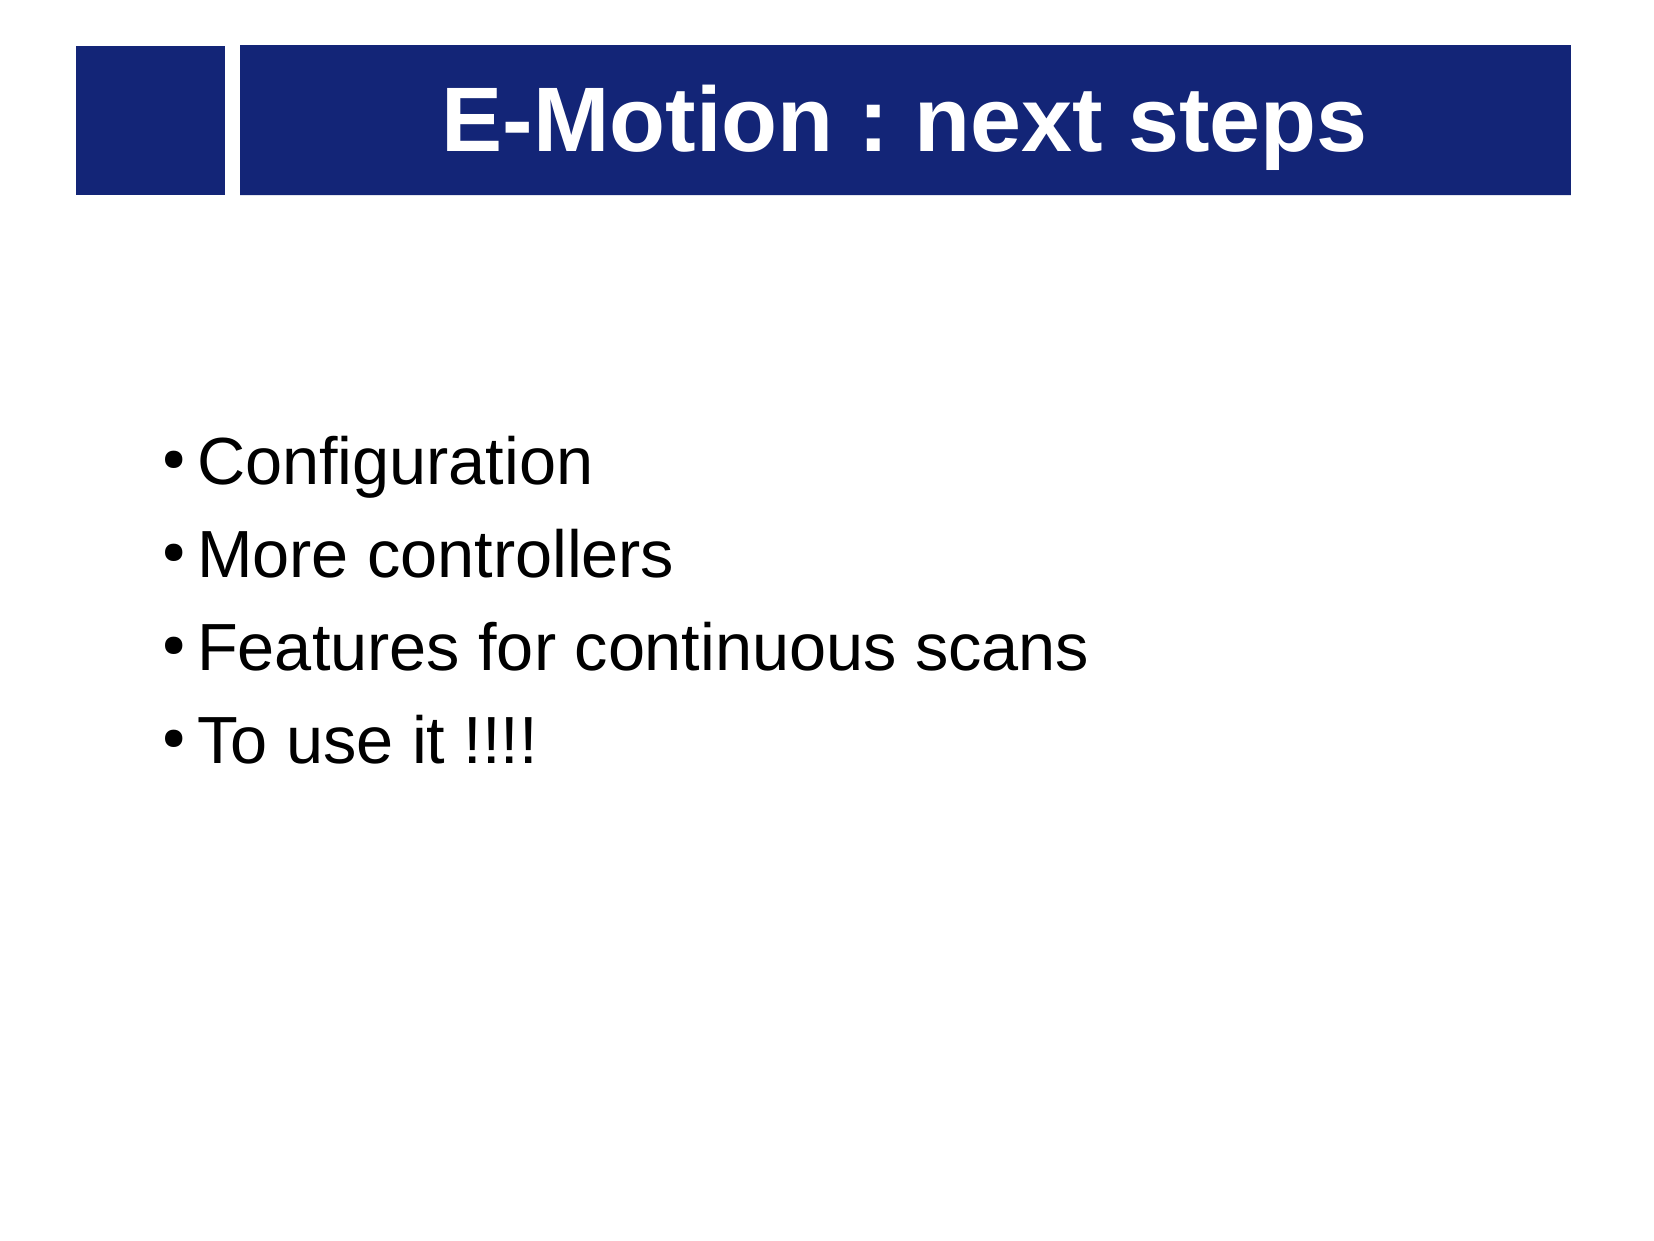

# E-Motion : next steps
Configuration
More controllers
Features for continuous scans
To use it !!!!